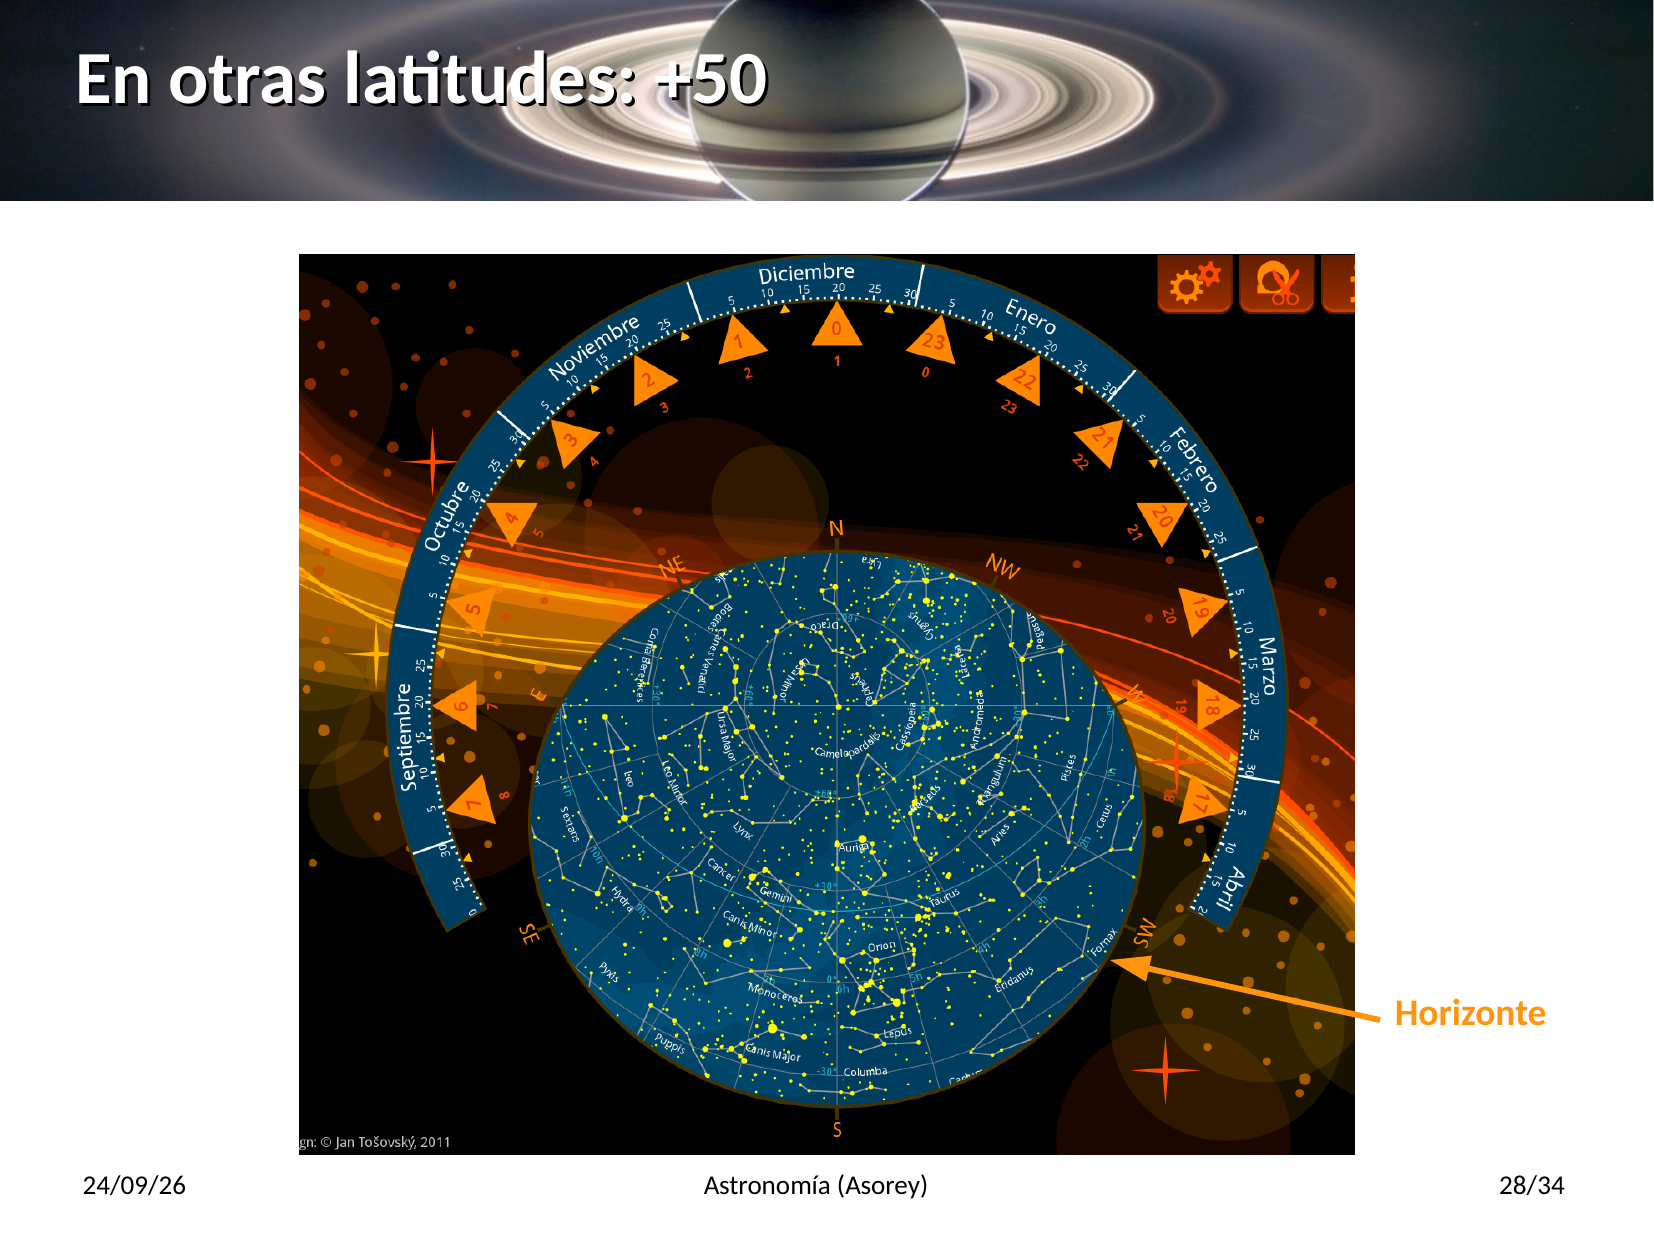

# En otras latitudes: +50
Horizonte
Astronomía (Asorey)
28